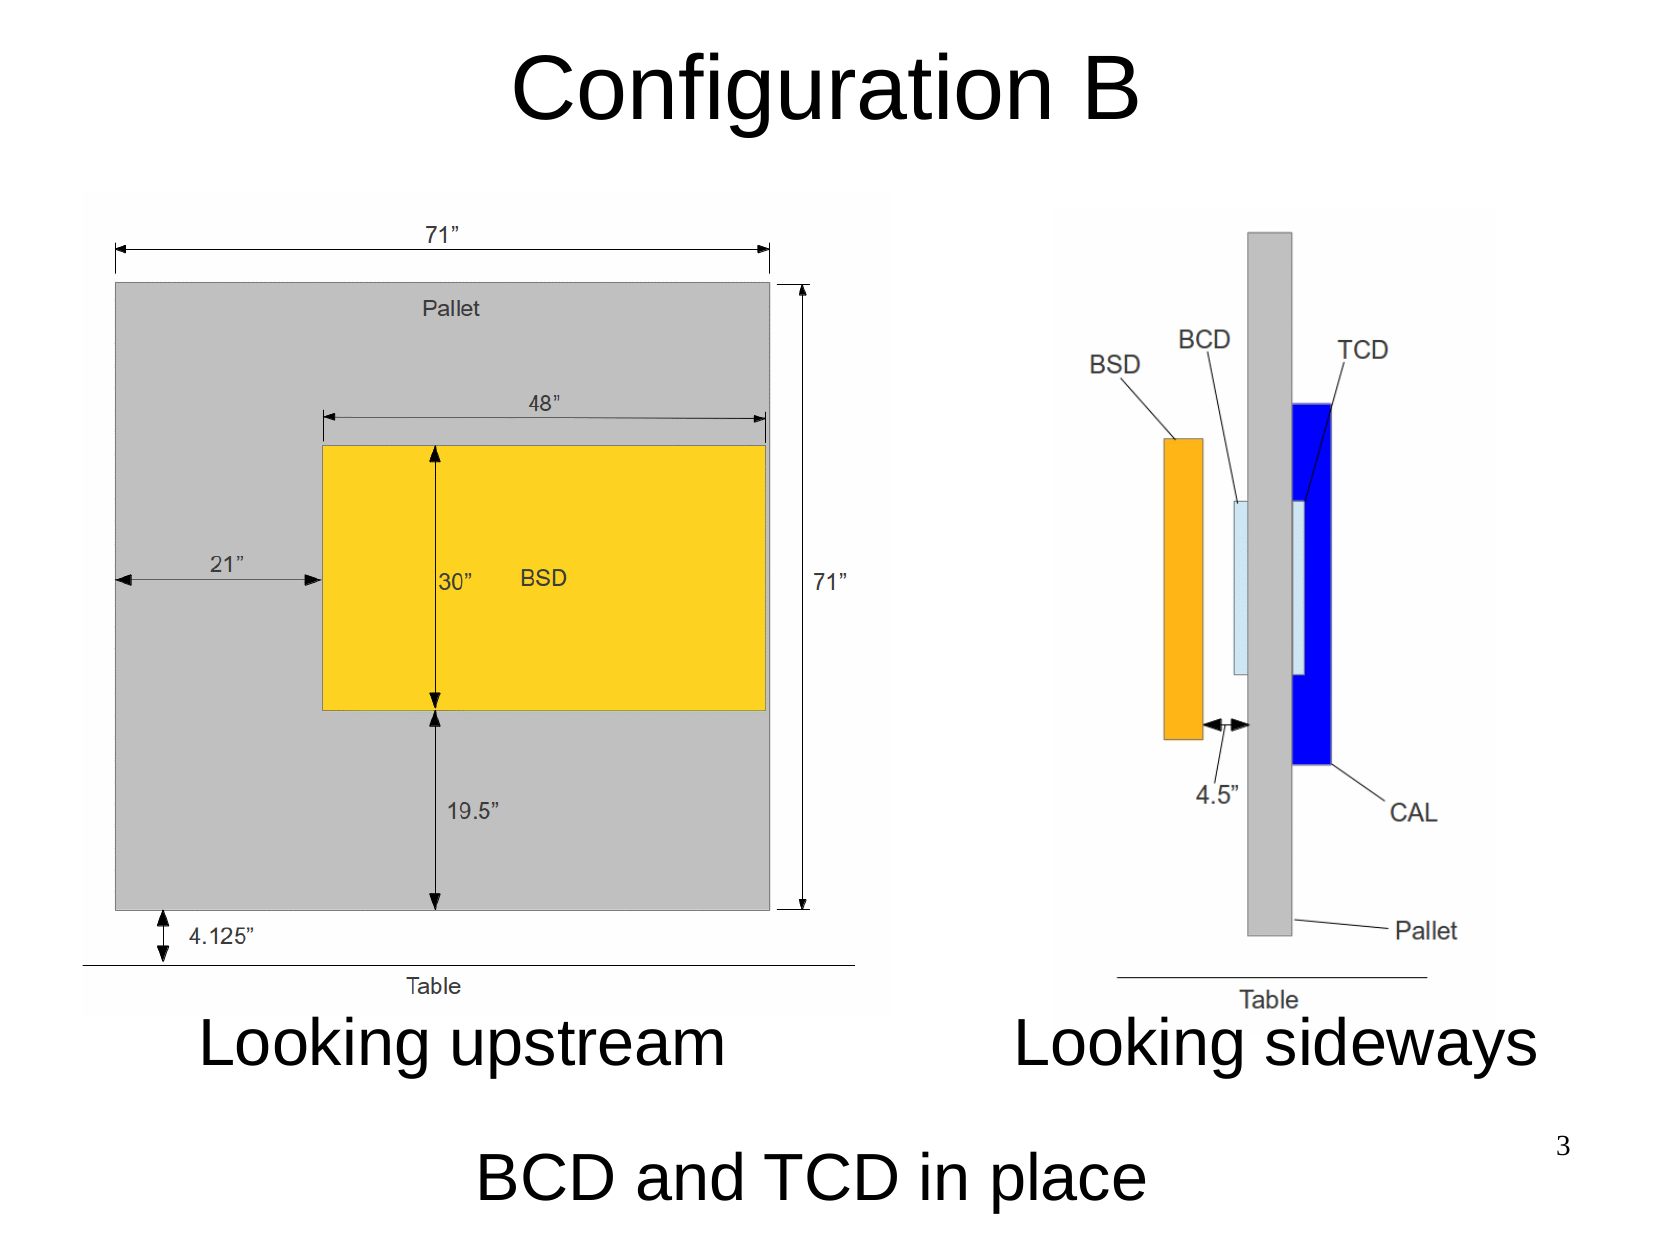

# Configuration B
Looking upstream
Looking sideways
3
BCD and TCD in place